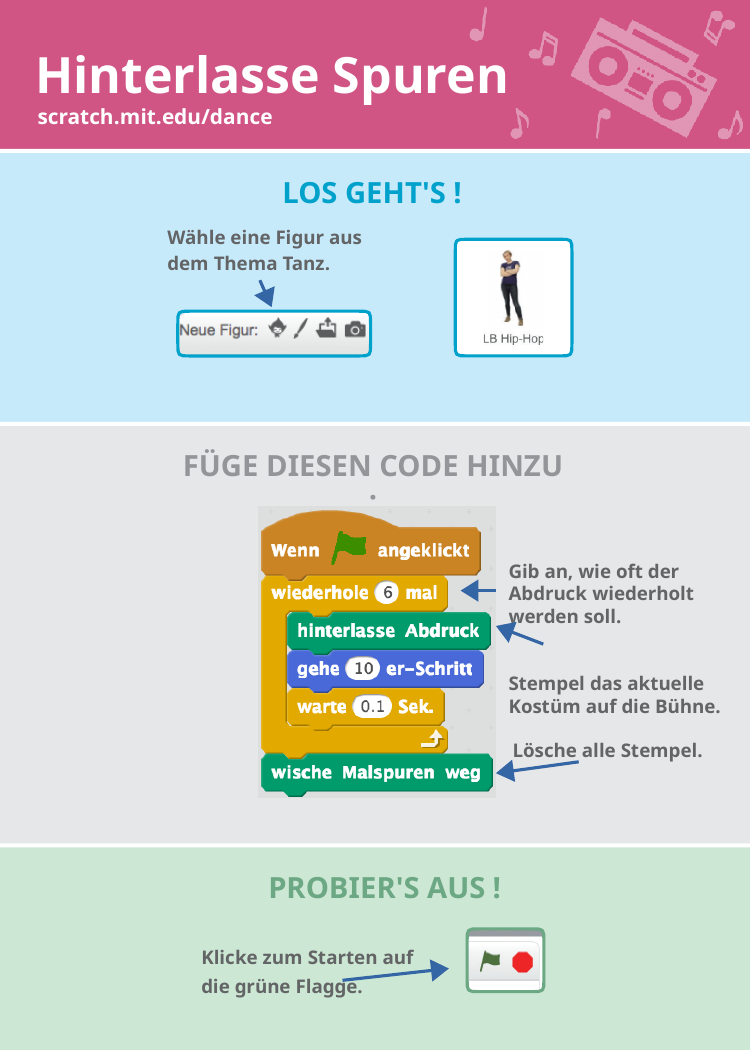

Hinterlasse Spuren
scratch.mit.edu/dance
LOS GEHT'S !
Wähle eine Figur aus
dem Thema Tanz.
FÜGE DIESEN CODE HINZU :
Gib an, wie oft der Abdruck wiederholt werden soll.
Stempel das aktuelle Kostüm auf die Bühne.
Lösche alle Stempel.
PROBIER'S AUS !
 Klicke zum Starten auf
 die grüne Flagge.